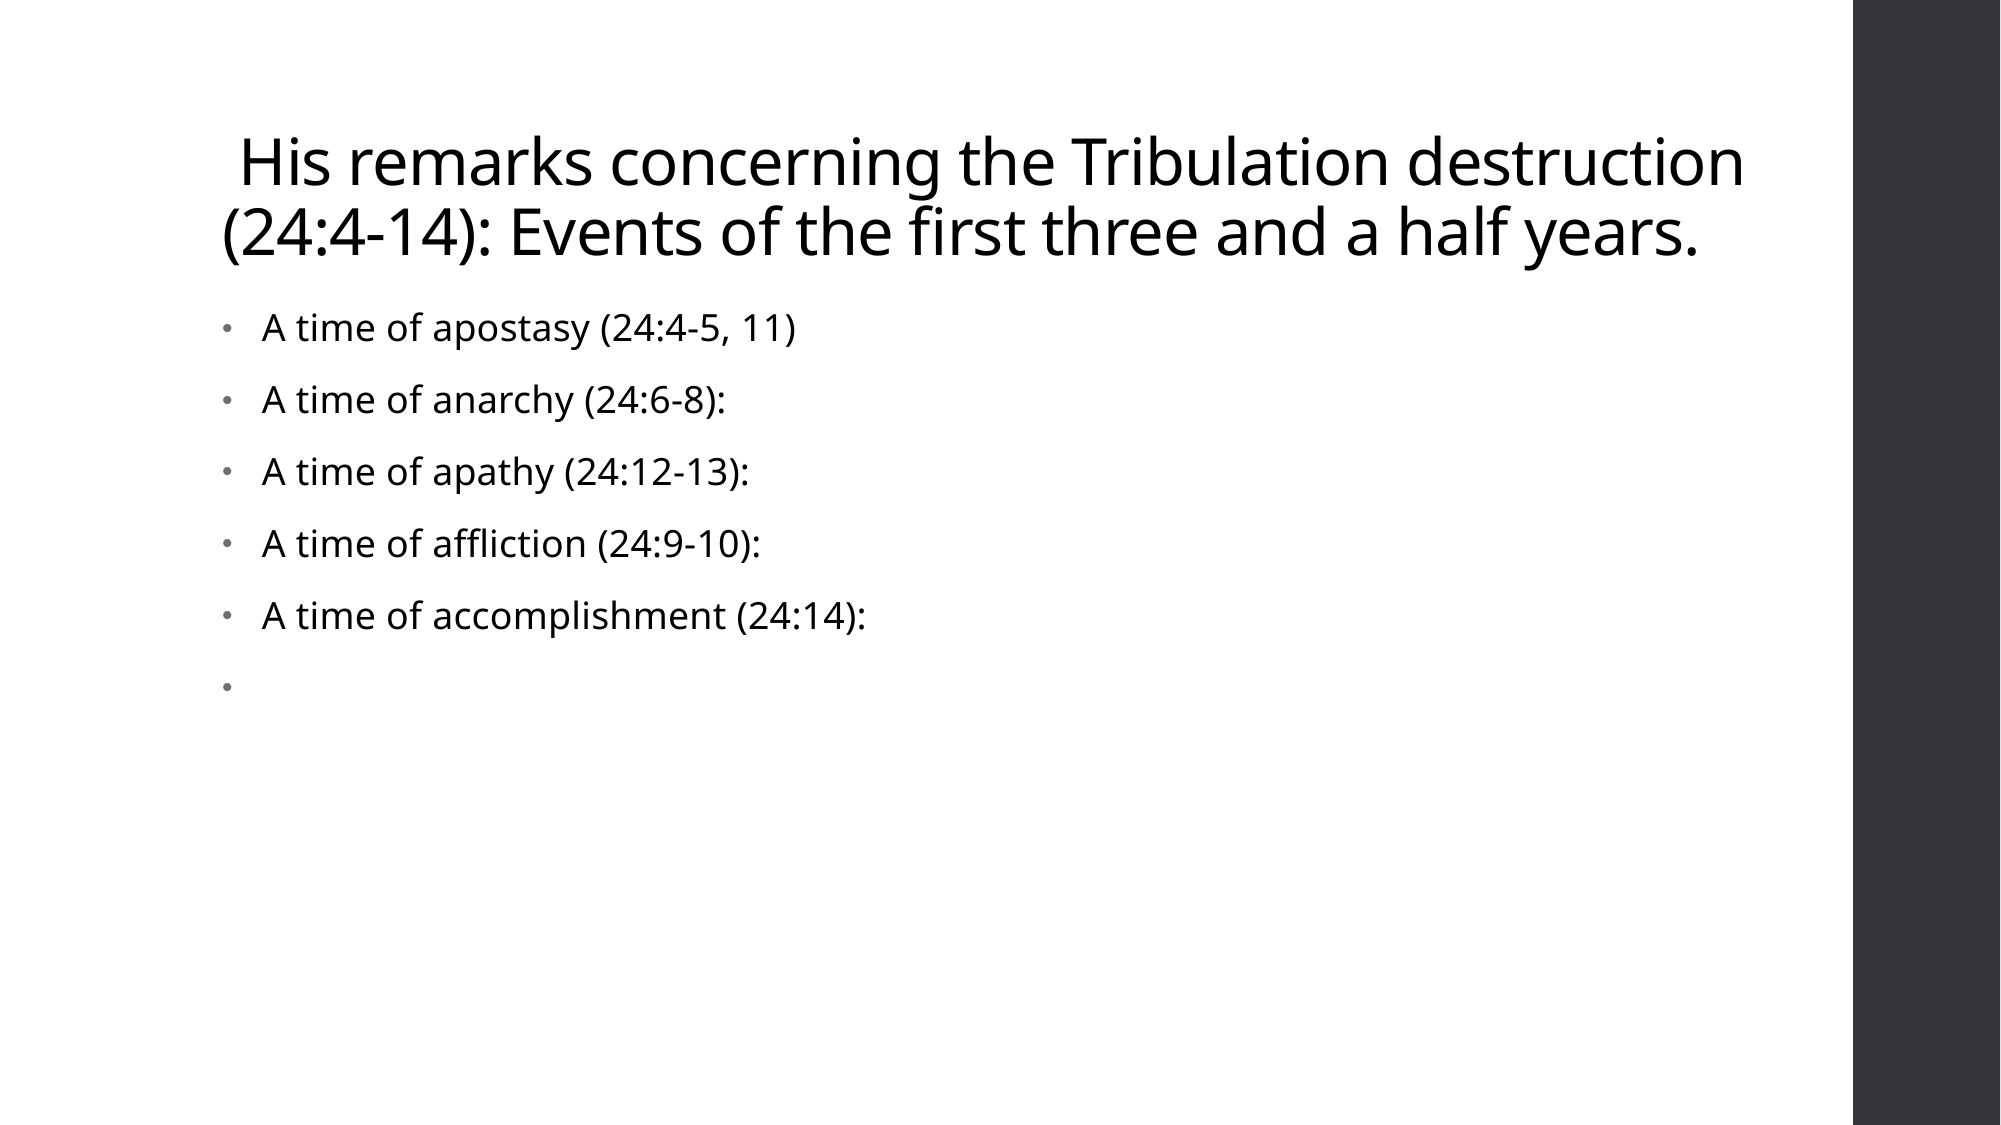

# His remarks concerning the Tribulation destruction (24:4-14): Events of the first three and a half years.
 A time of apostasy (24:4-5, 11)
 A time of anarchy (24:6-8):
 A time of apathy (24:12-13):
 A time of affliction (24:9-10):
 A time of accomplishment (24:14):